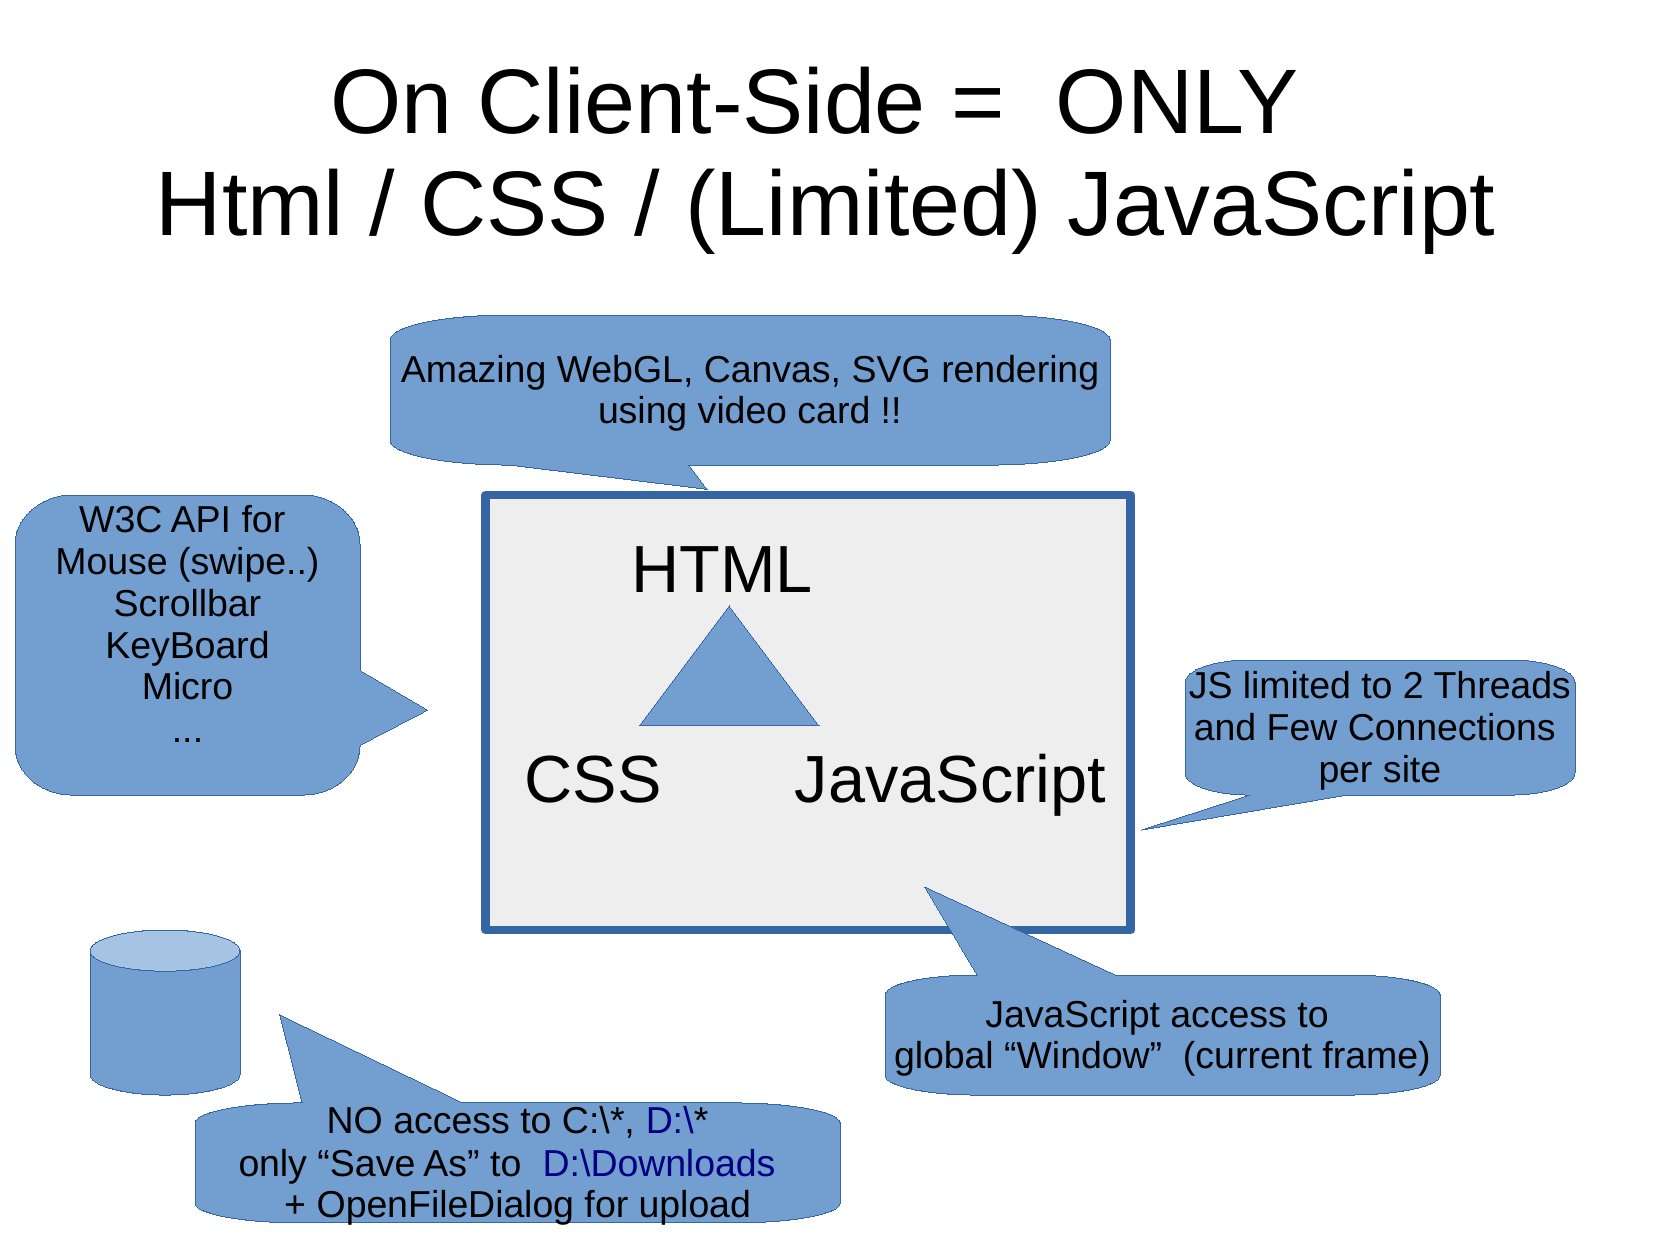

# On Client-Side = ONLY Html / CSS / (Limited) JavaScript
Amazing WebGL, Canvas, SVG rendering
using video card !!
W3C API for
Mouse (swipe..)
Scrollbar
KeyBoard
Micro
...
HTML
JS limited to 2 Threads
and Few Connections
per site
CSS
JavaScript
JavaScript access to
global “Window” (current frame)
NO access to C:\*, D:\*
only “Save As” to D:\Downloads
+ OpenFileDialog for upload